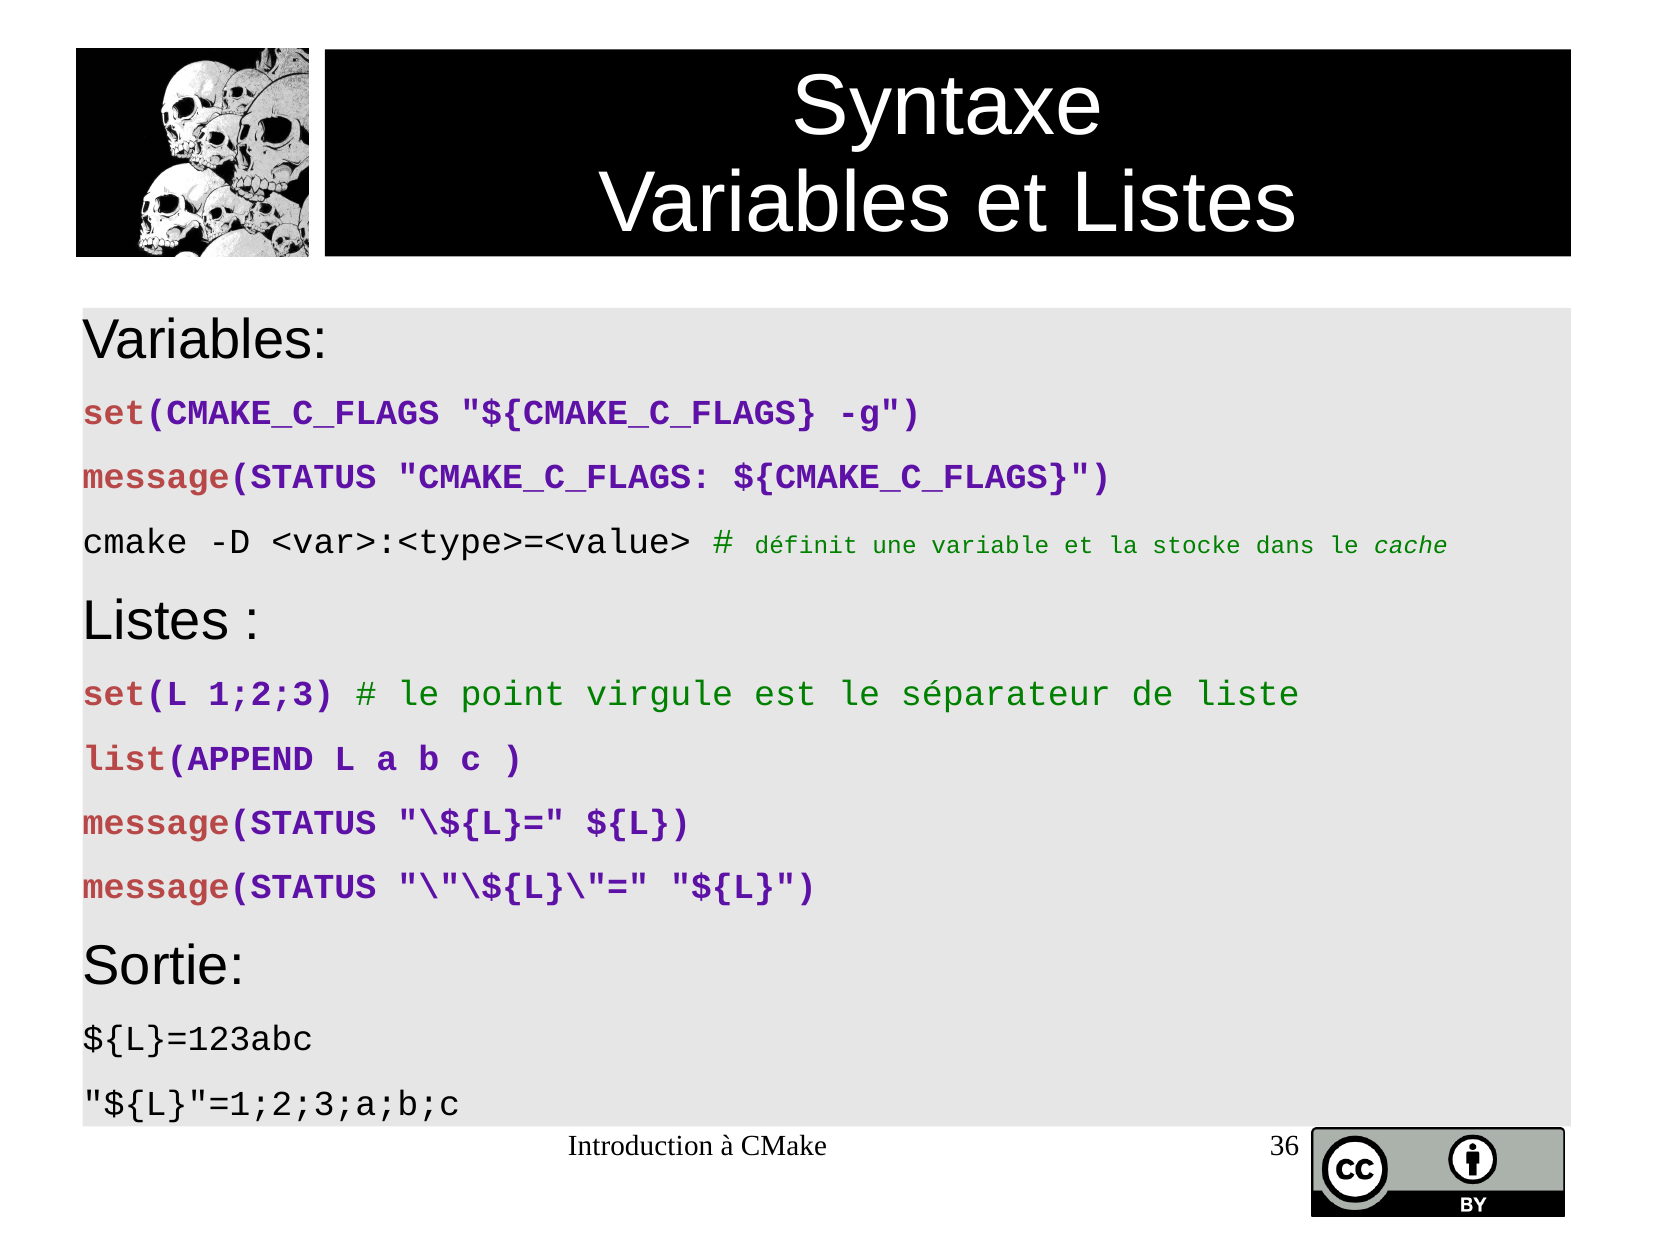

# Syntaxe Variables et Listes
Variables:
set(CMAKE_C_FLAGS "${CMAKE_C_FLAGS} -g")
message(STATUS "CMAKE_C_FLAGS: ${CMAKE_C_FLAGS}")
cmake -D <var>:<type>=<value> # définit une variable et la stocke dans le cache
Listes :
set(L 1;2;3) # le point virgule est le séparateur de liste
list(APPEND L a b c )
message(STATUS "\${L}=" ${L})
message(STATUS "\"\${L}\"=" "${L}")
Sortie:
${L}=123abc
"${L}"=1;2;3;a;b;c
Introduction à CMake
36